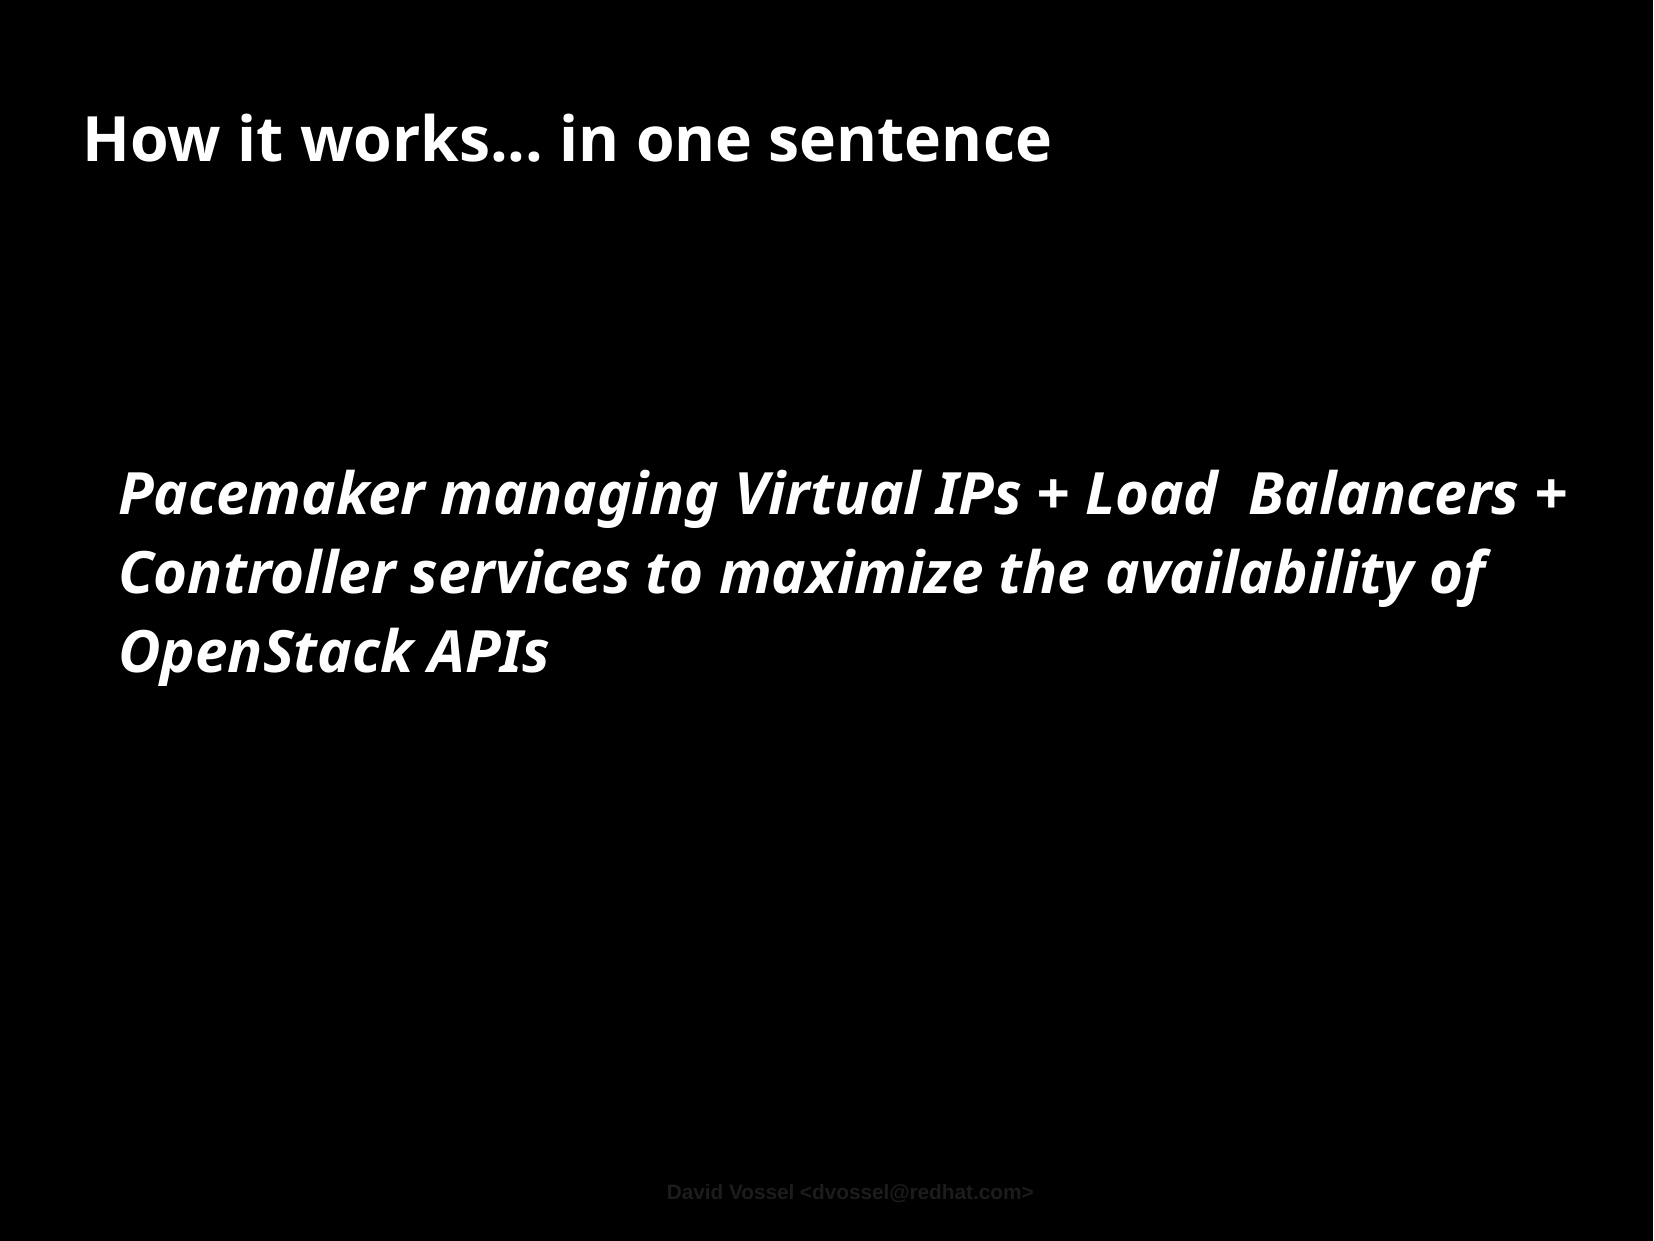

# How it works... in one sentence
Pacemaker managing Virtual IPs + Load Balancers + Controller services to maximize the availability of OpenStack APIs